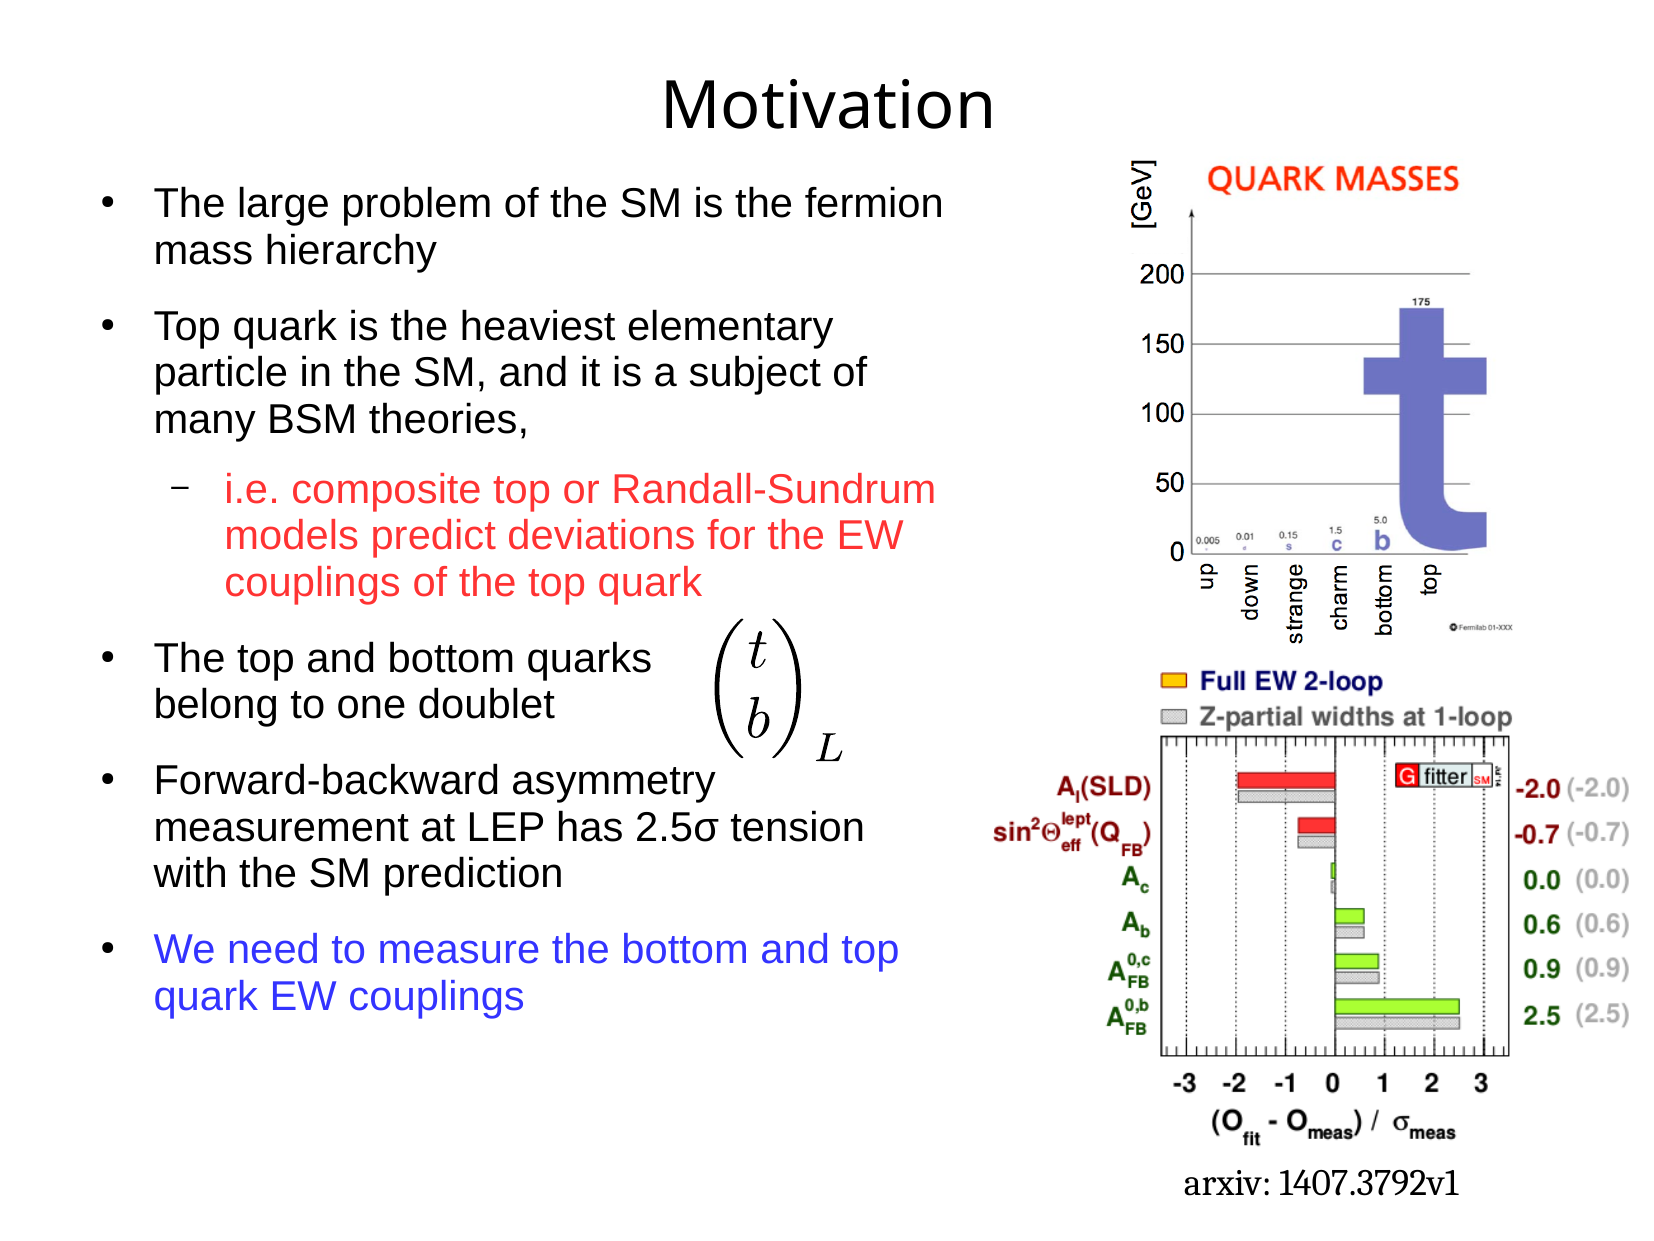

# Motivation
The large problem of the SM is the fermion mass hierarchy
Top quark is the heaviest elementary particle in the SM, and it is a subject of many BSM theories,
i.e. composite top or Randall-Sundrum models predict deviations for the EW couplings of the top quark
The top and bottom quarks belong to one doublet
Forward-backward asymmetry measurement at LEP has 2.5σ tension with the SM prediction
We need to measure the bottom and top quark EW couplings
4
arxiv: 1407.3792v1